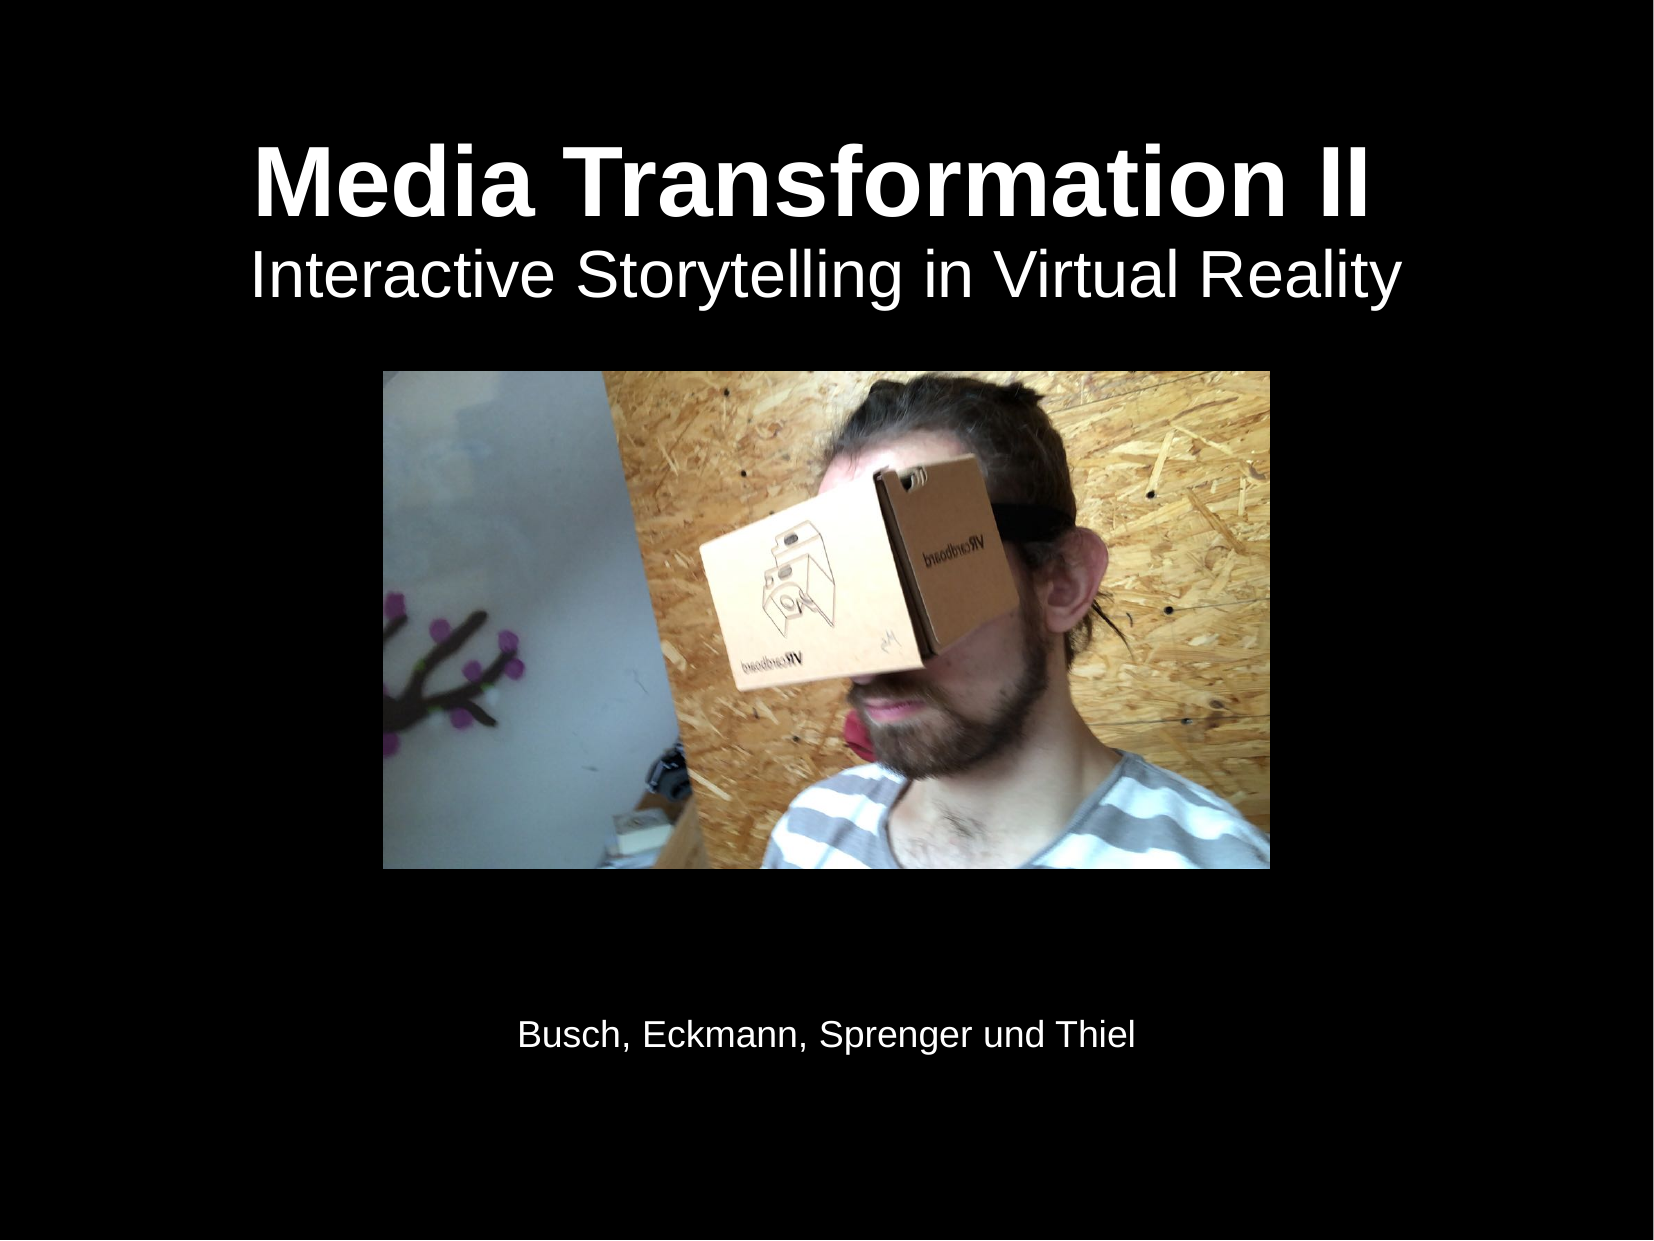

Media Transformation II
Interactive Storytelling in Virtual Reality
Busch, Eckmann, Sprenger und Thiel